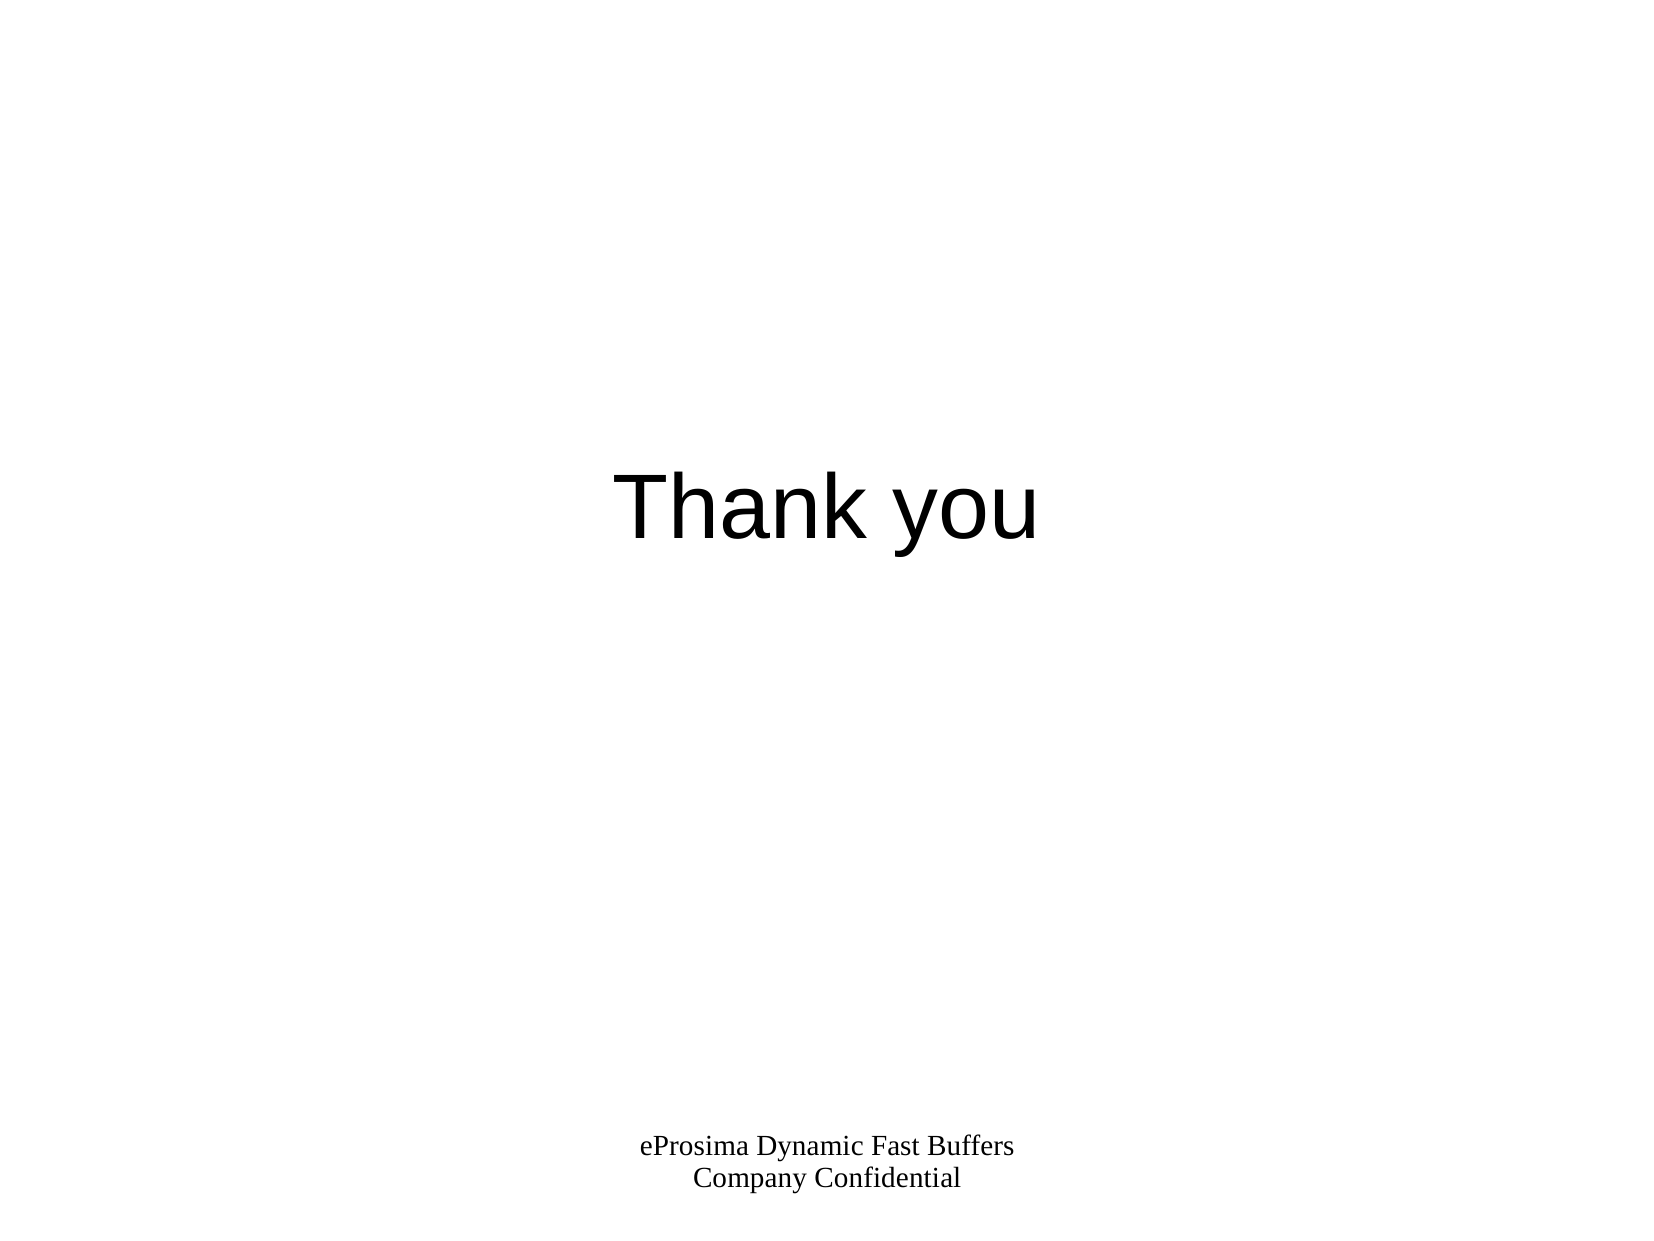

# Thank you
eProsima Dynamic Fast Buffers